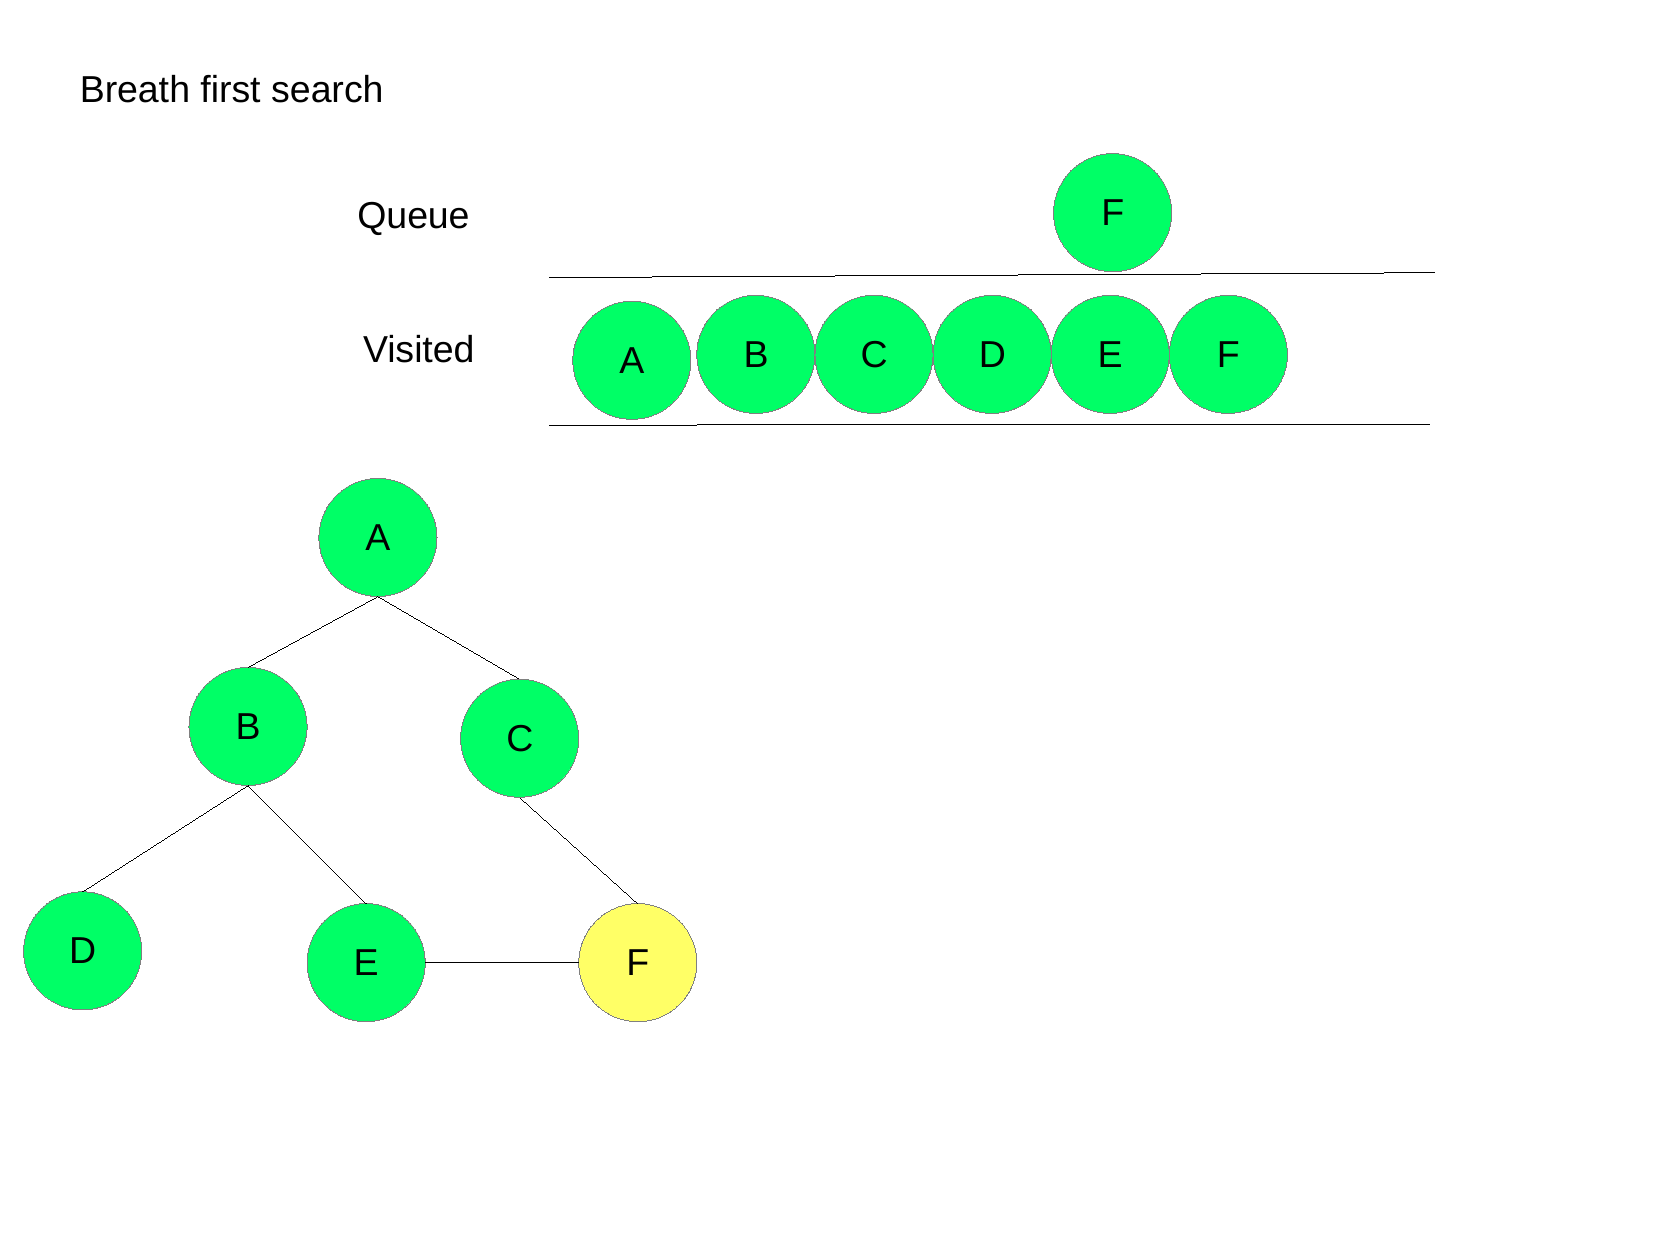

Breath first search
F
Queue
B
C
D
E
F
A
Visited
A
B
C
C
D
E
F